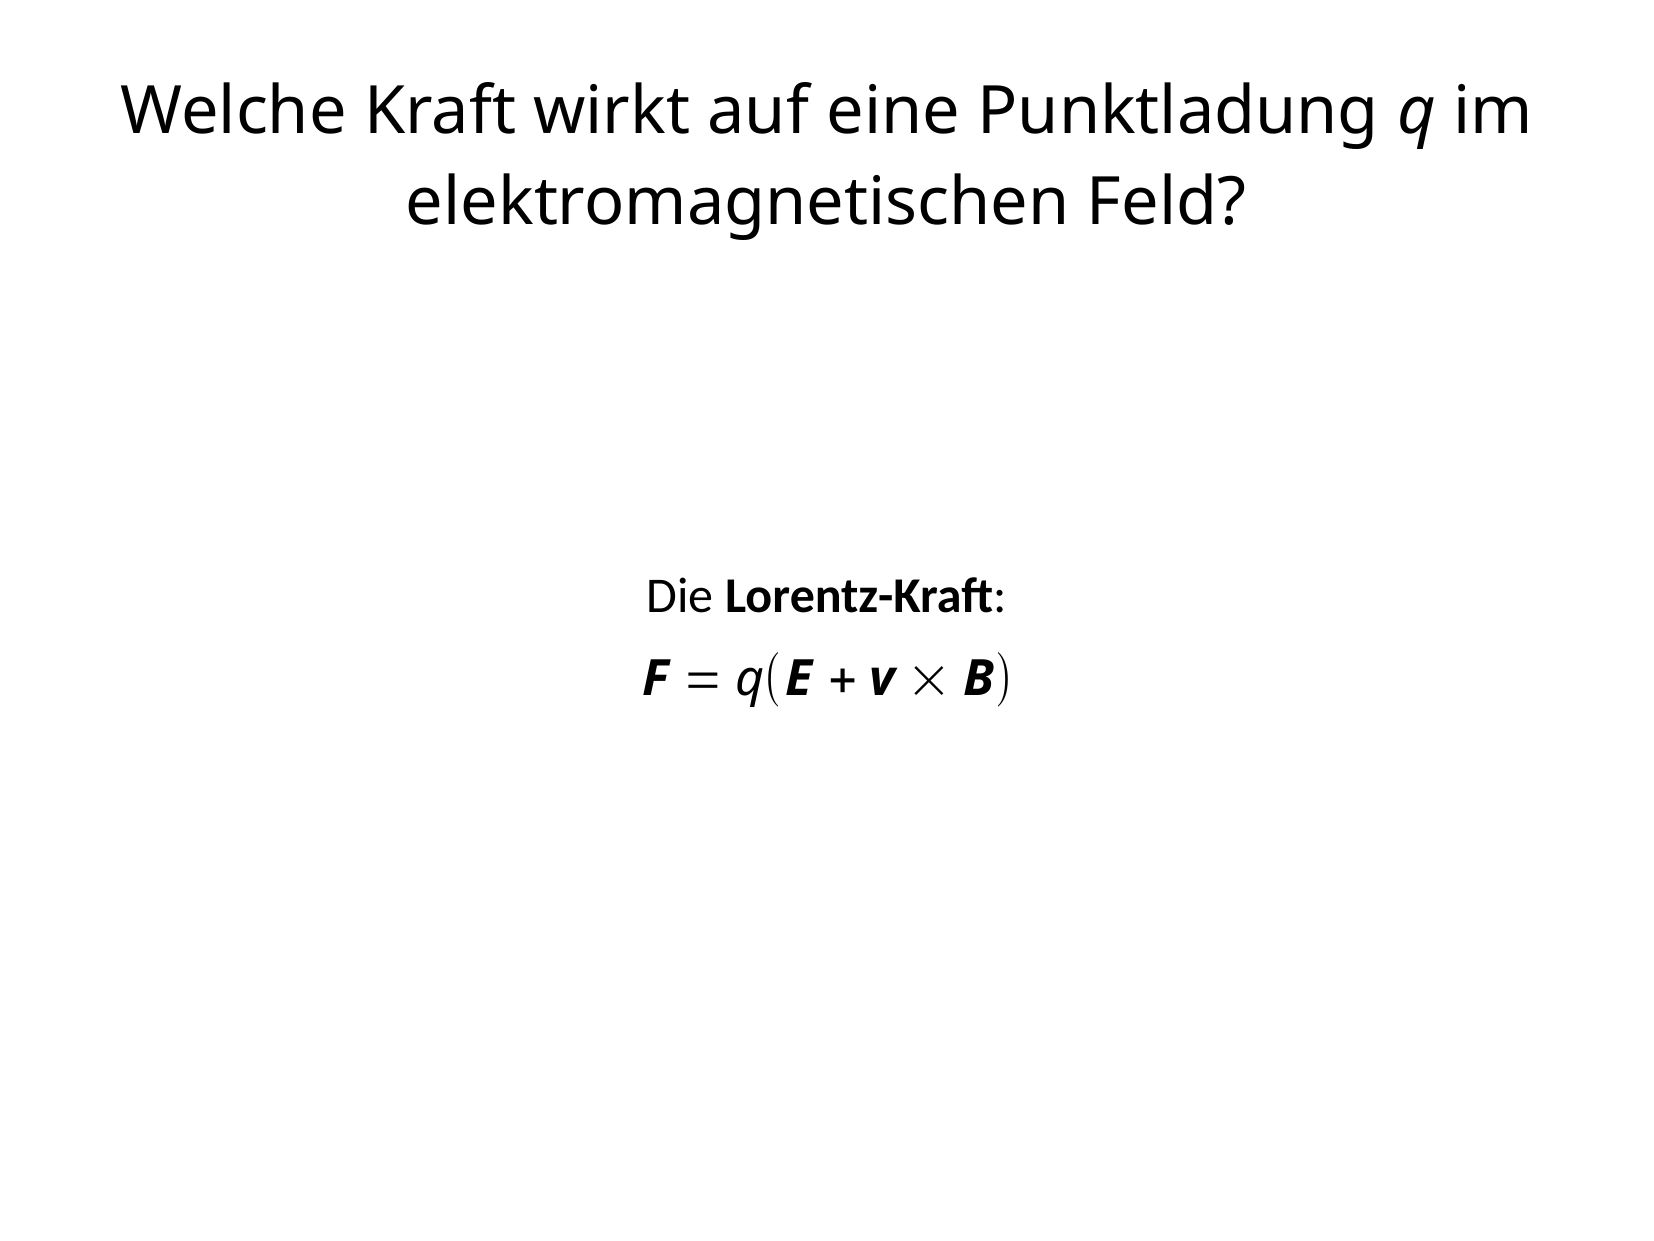

# Welche Kraft wirkt auf eine Punktladung q im elektromagnetischen Feld?
Die Lorentz-Kraft: